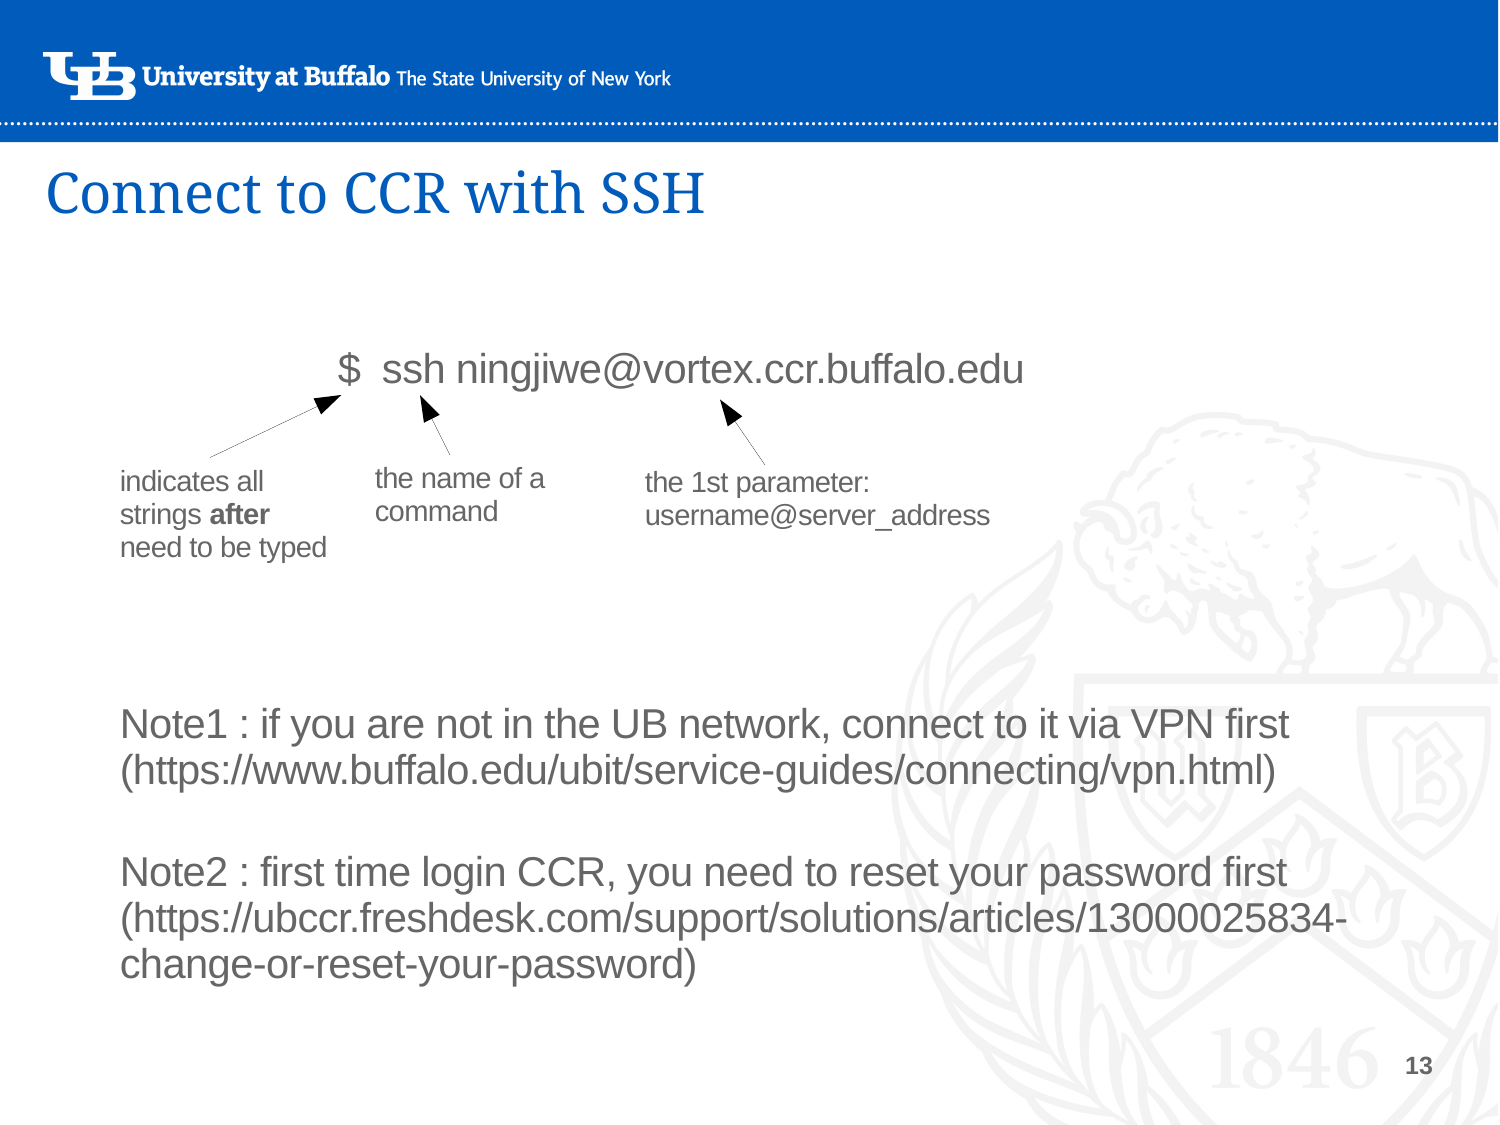

# Connect to CCR with SSH
$ ssh ningjiwe@vortex.ccr.buffalo.edu
the name of a command
indicates all strings after need to be typed
the 1st parameter: username@server_address
Note1 : if you are not in the UB network, connect to it via VPN first
(https://www.buffalo.edu/ubit/service-guides/connecting/vpn.html)
Note2 : first time login CCR, you need to reset your password first
(https://ubccr.freshdesk.com/support/solutions/articles/13000025834-change-or-reset-your-password)